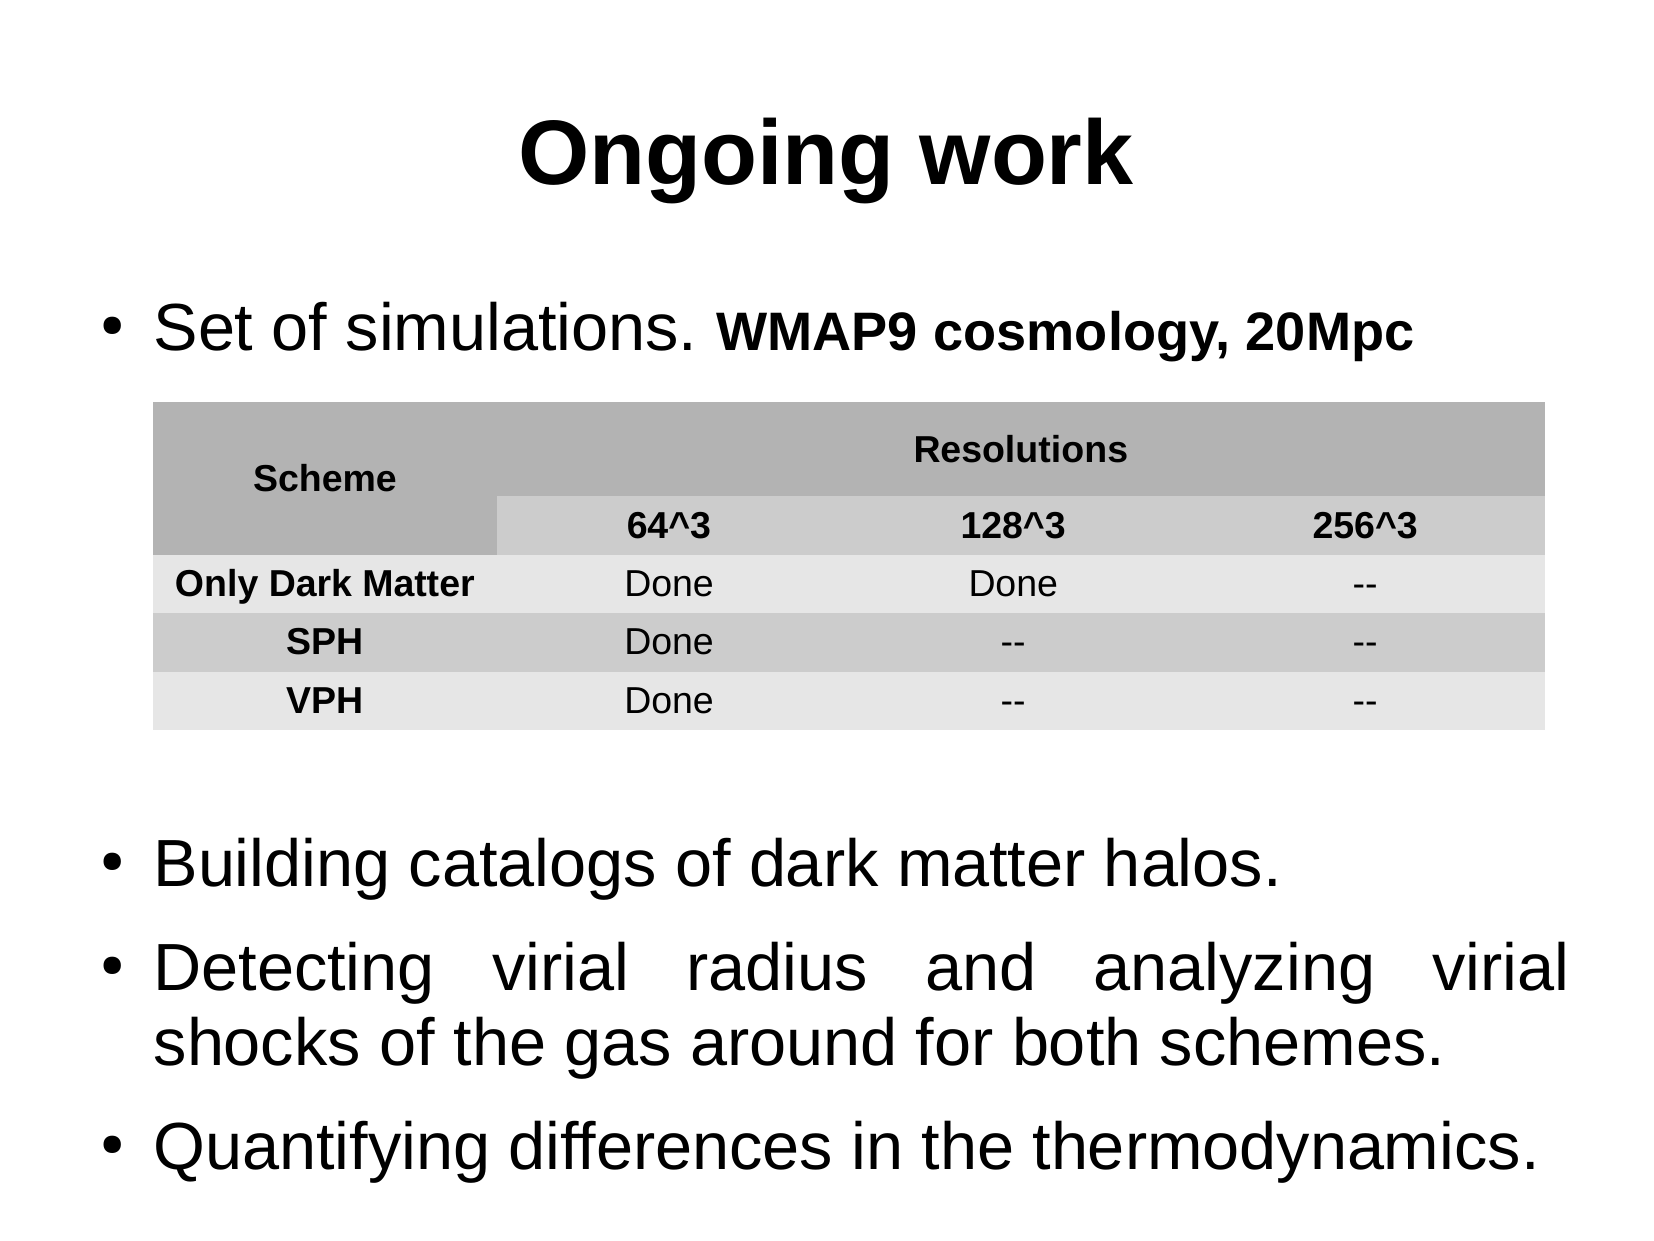

# Ongoing work
Set of simulations. WMAP9 cosmology, 20Mpc
Building catalogs of dark matter halos.
Detecting virial radius and analyzing virial shocks of the gas around for both schemes.
Quantifying differences in the thermodynamics.
| Scheme | Resolutions | | |
| --- | --- | --- | --- |
| | 64^3 | 128^3 | 256^3 |
| Only Dark Matter | Done | Done | -- |
| SPH | Done | -- | -- |
| VPH | Done | -- | -- |